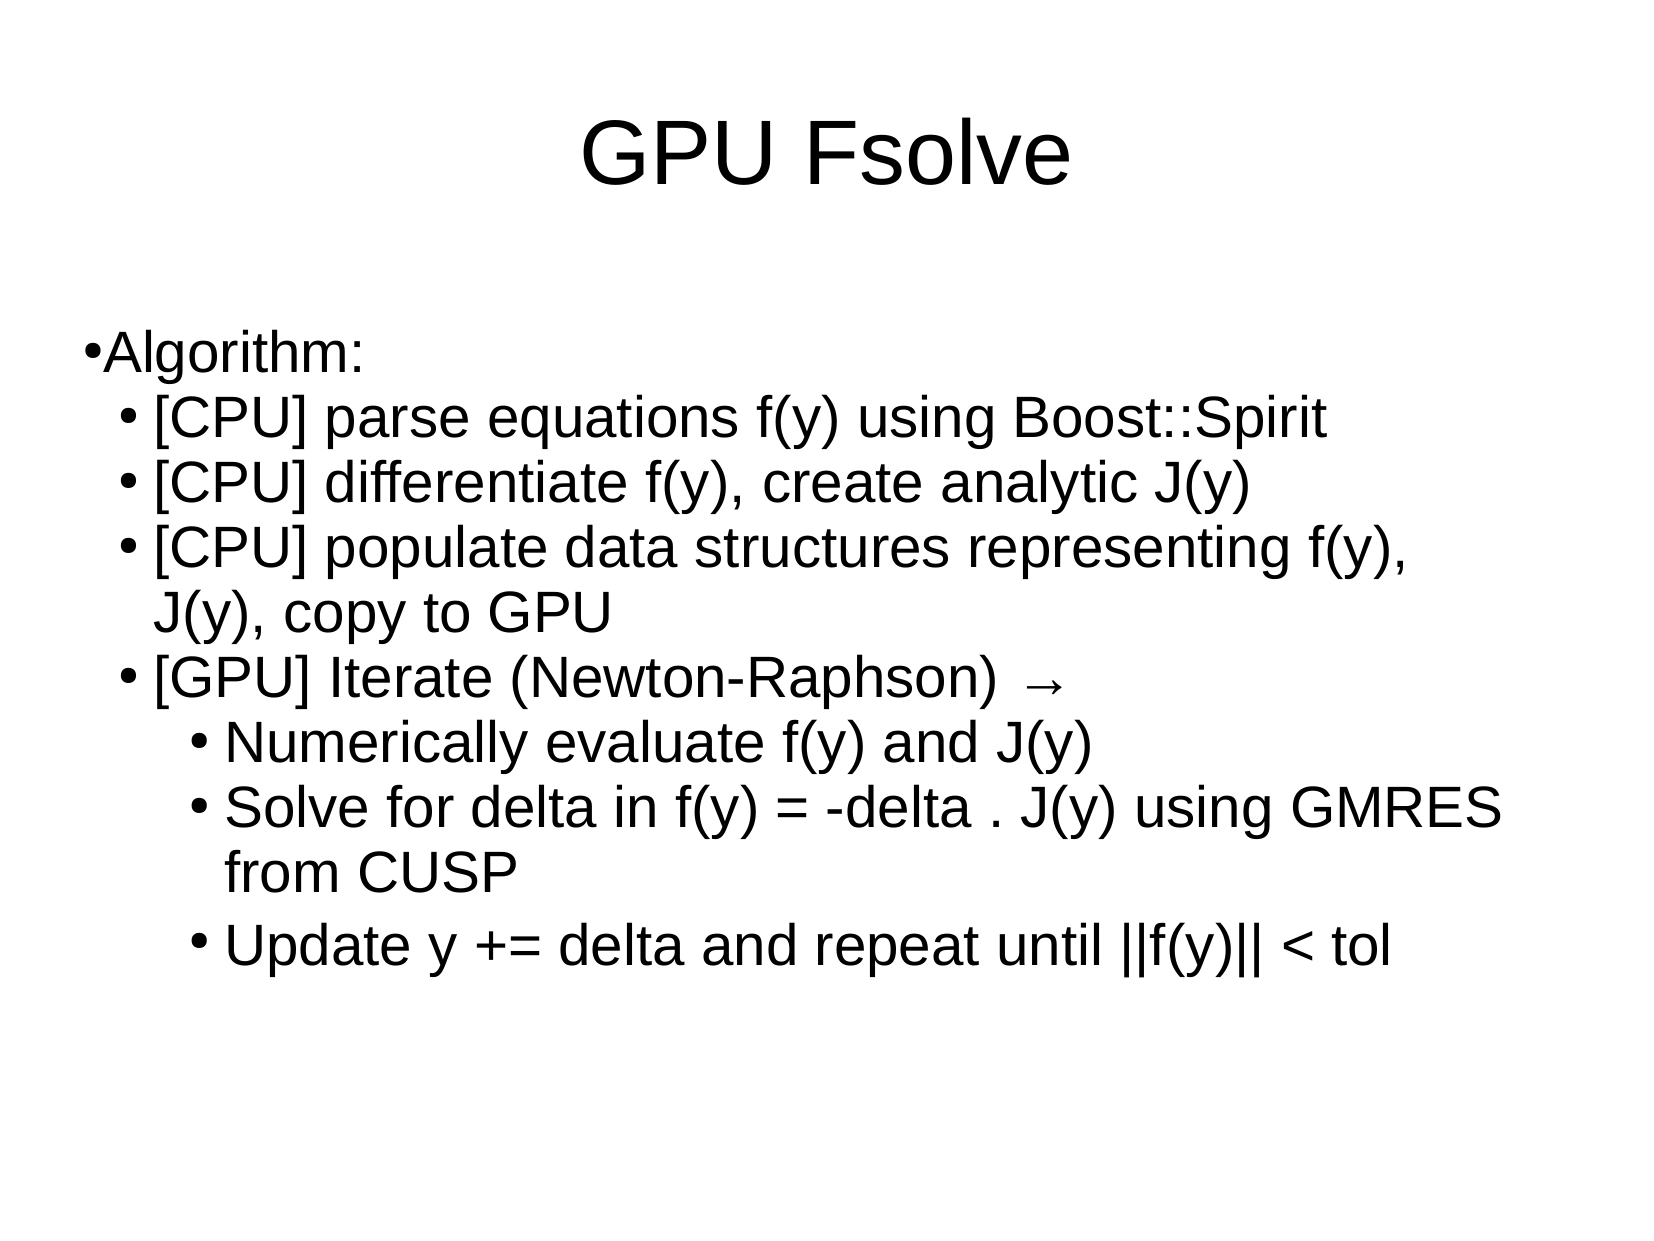

# GPU Fsolve
Algorithm:
[CPU] parse equations f(y) using Boost::Spirit
[CPU] differentiate f(y), create analytic J(y)
[CPU] populate data structures representing f(y), J(y), copy to GPU
[GPU] Iterate (Newton-Raphson) →
Numerically evaluate f(y) and J(y)
Solve for delta in f(y) = -delta . J(y) using GMRES from CUSP
Update y += delta and repeat until ||f(y)|| < tol